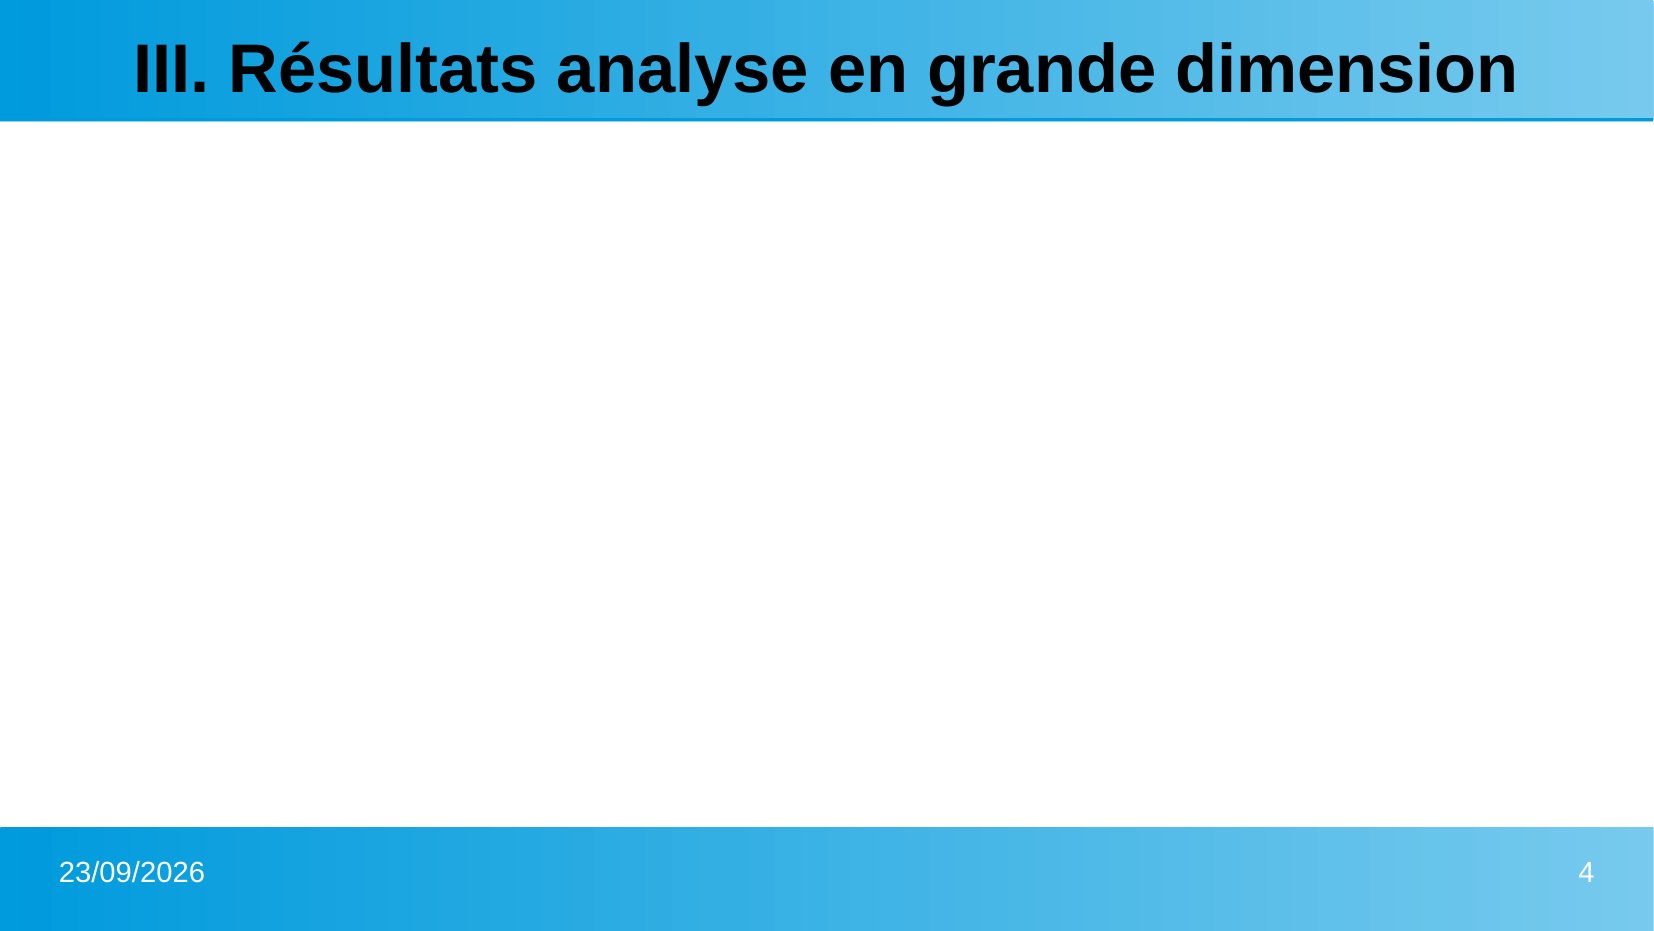

# III. Résultats analyse en grande dimension
4